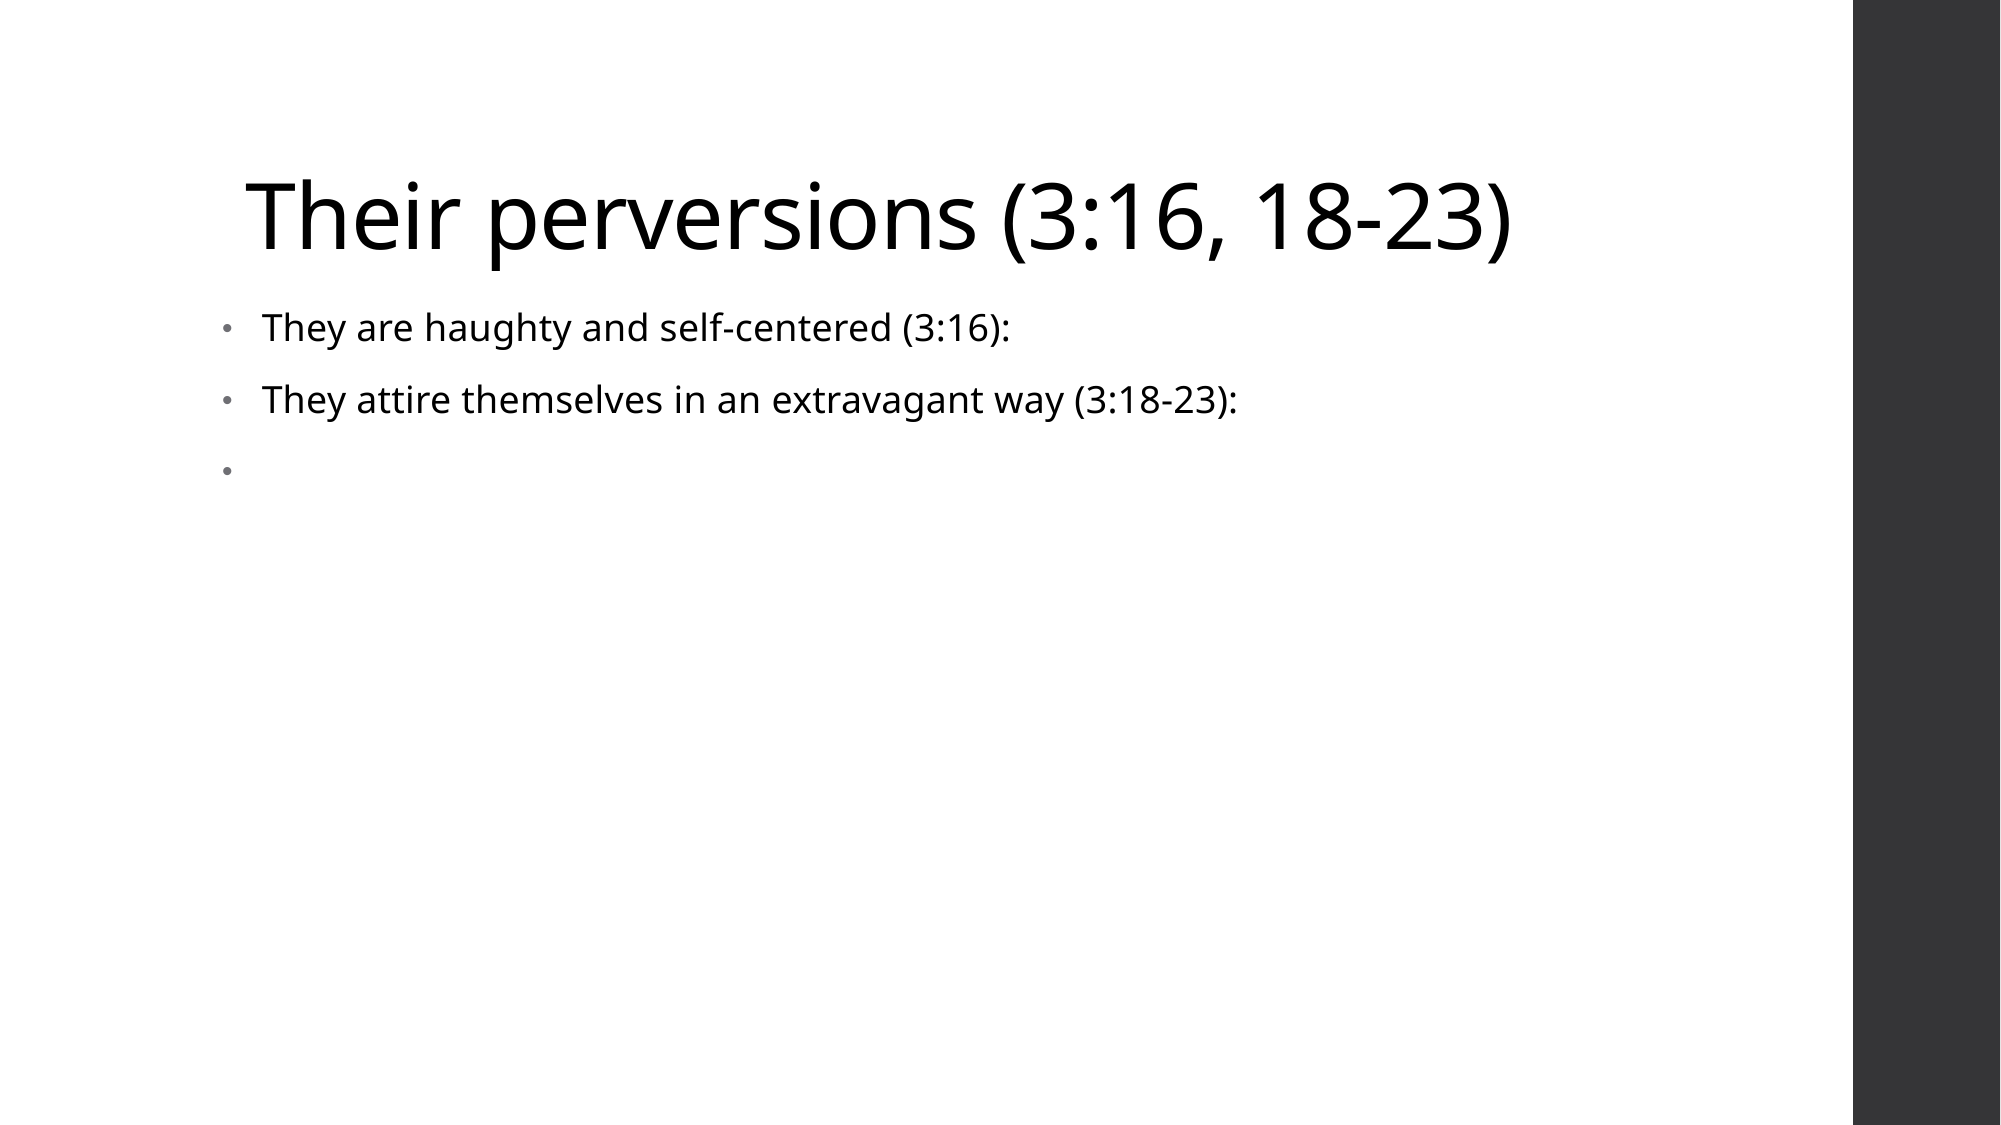

# Their perversions (3:16, 18-23)
 They are haughty and self-centered (3:16):
 They attire themselves in an extravagant way (3:18-23):